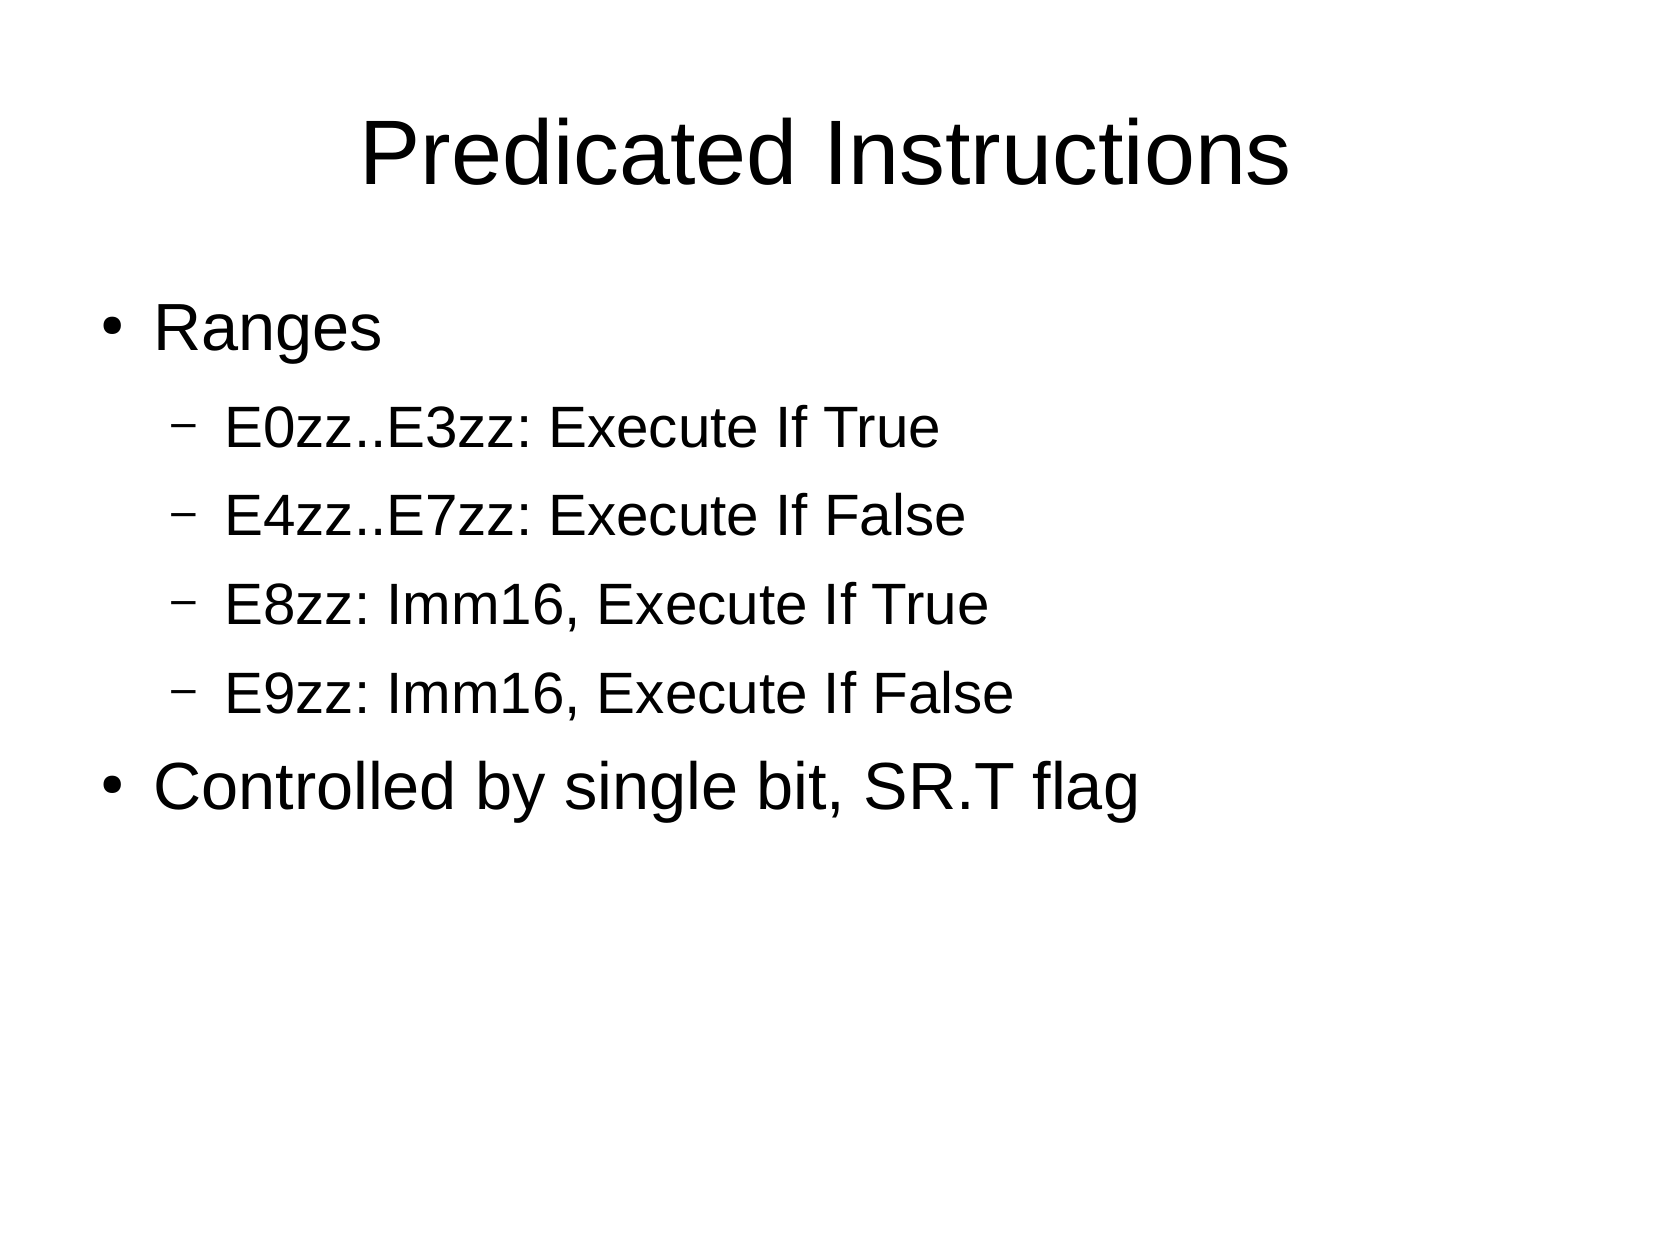

# Predicated Instructions
Ranges
E0zz..E3zz: Execute If True
E4zz..E7zz: Execute If False
E8zz: Imm16, Execute If True
E9zz: Imm16, Execute If False
Controlled by single bit, SR.T flag